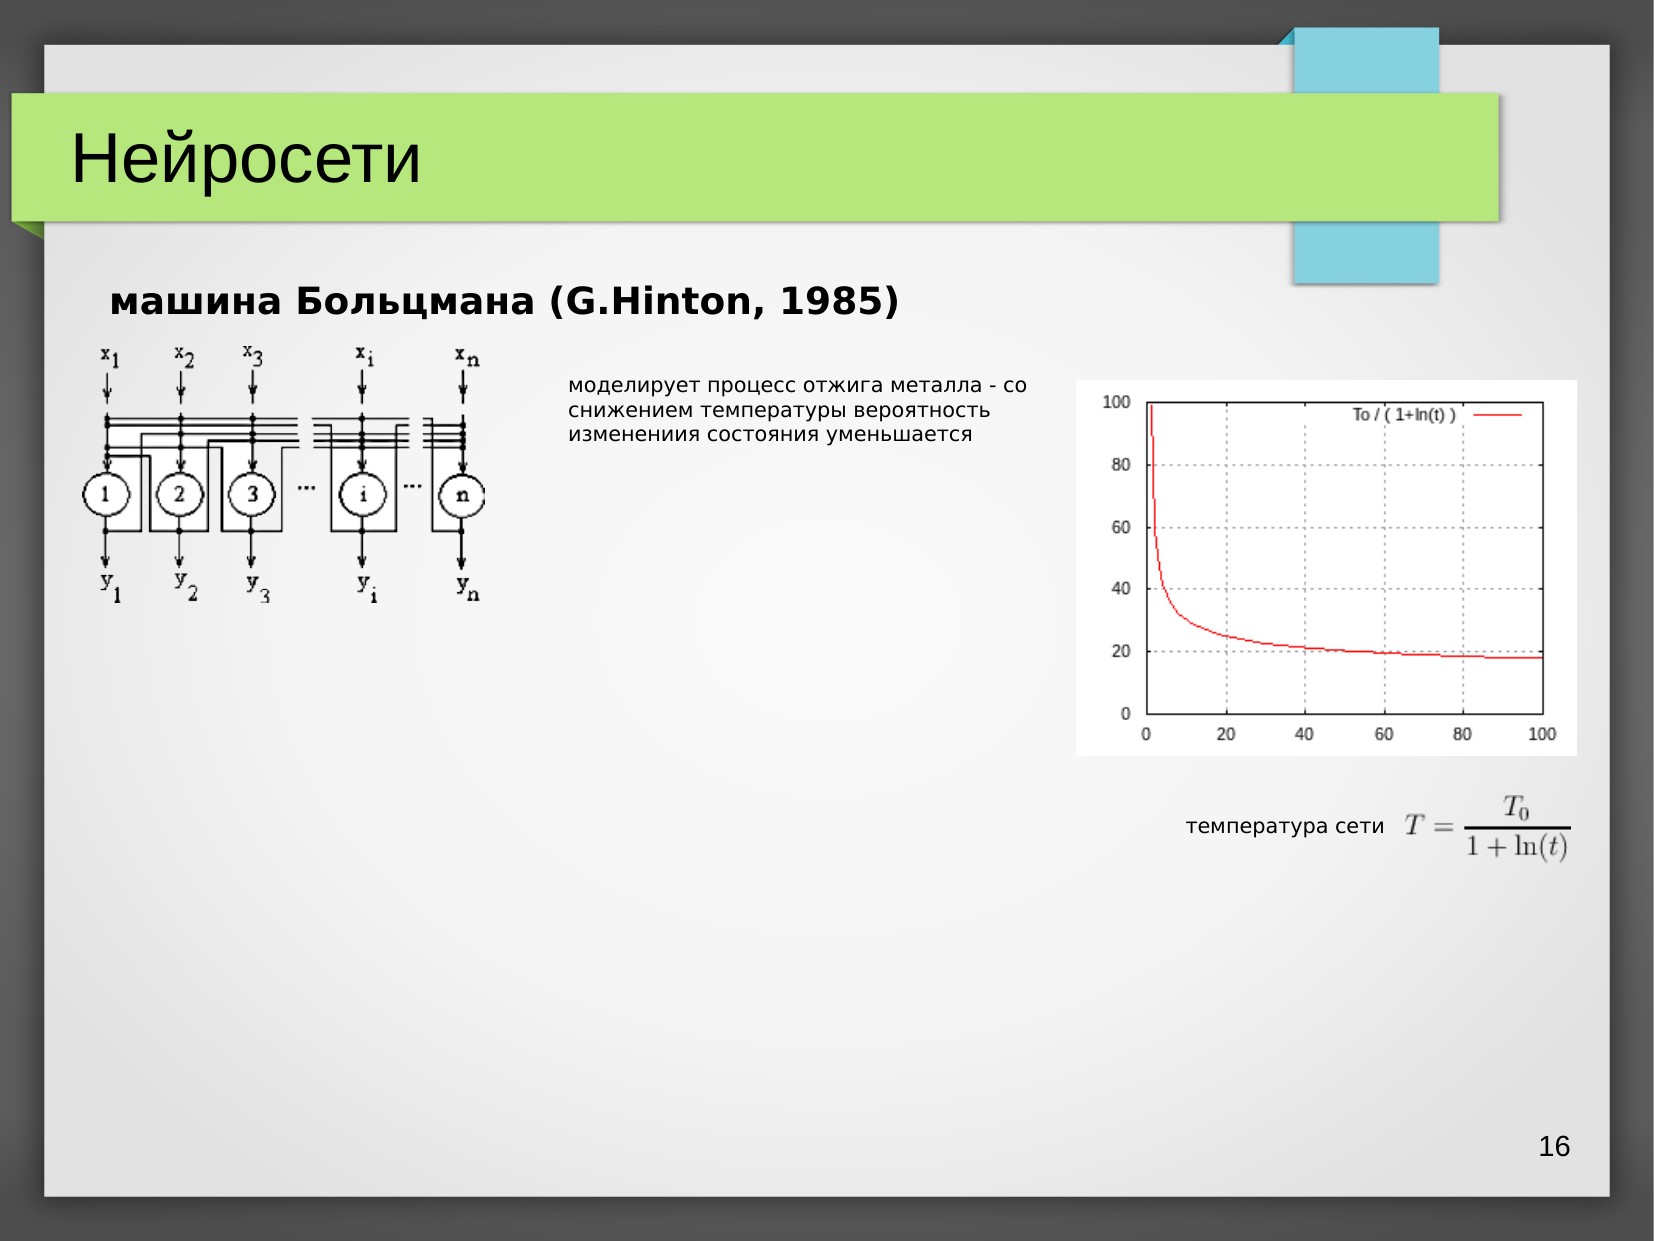

# Нейросети
машина Больцмана (G.Hinton, 1985)
моделирует процесс отжига металла - со снижением температуры вероятность изменениия состояния уменьшается
 температура сети
16